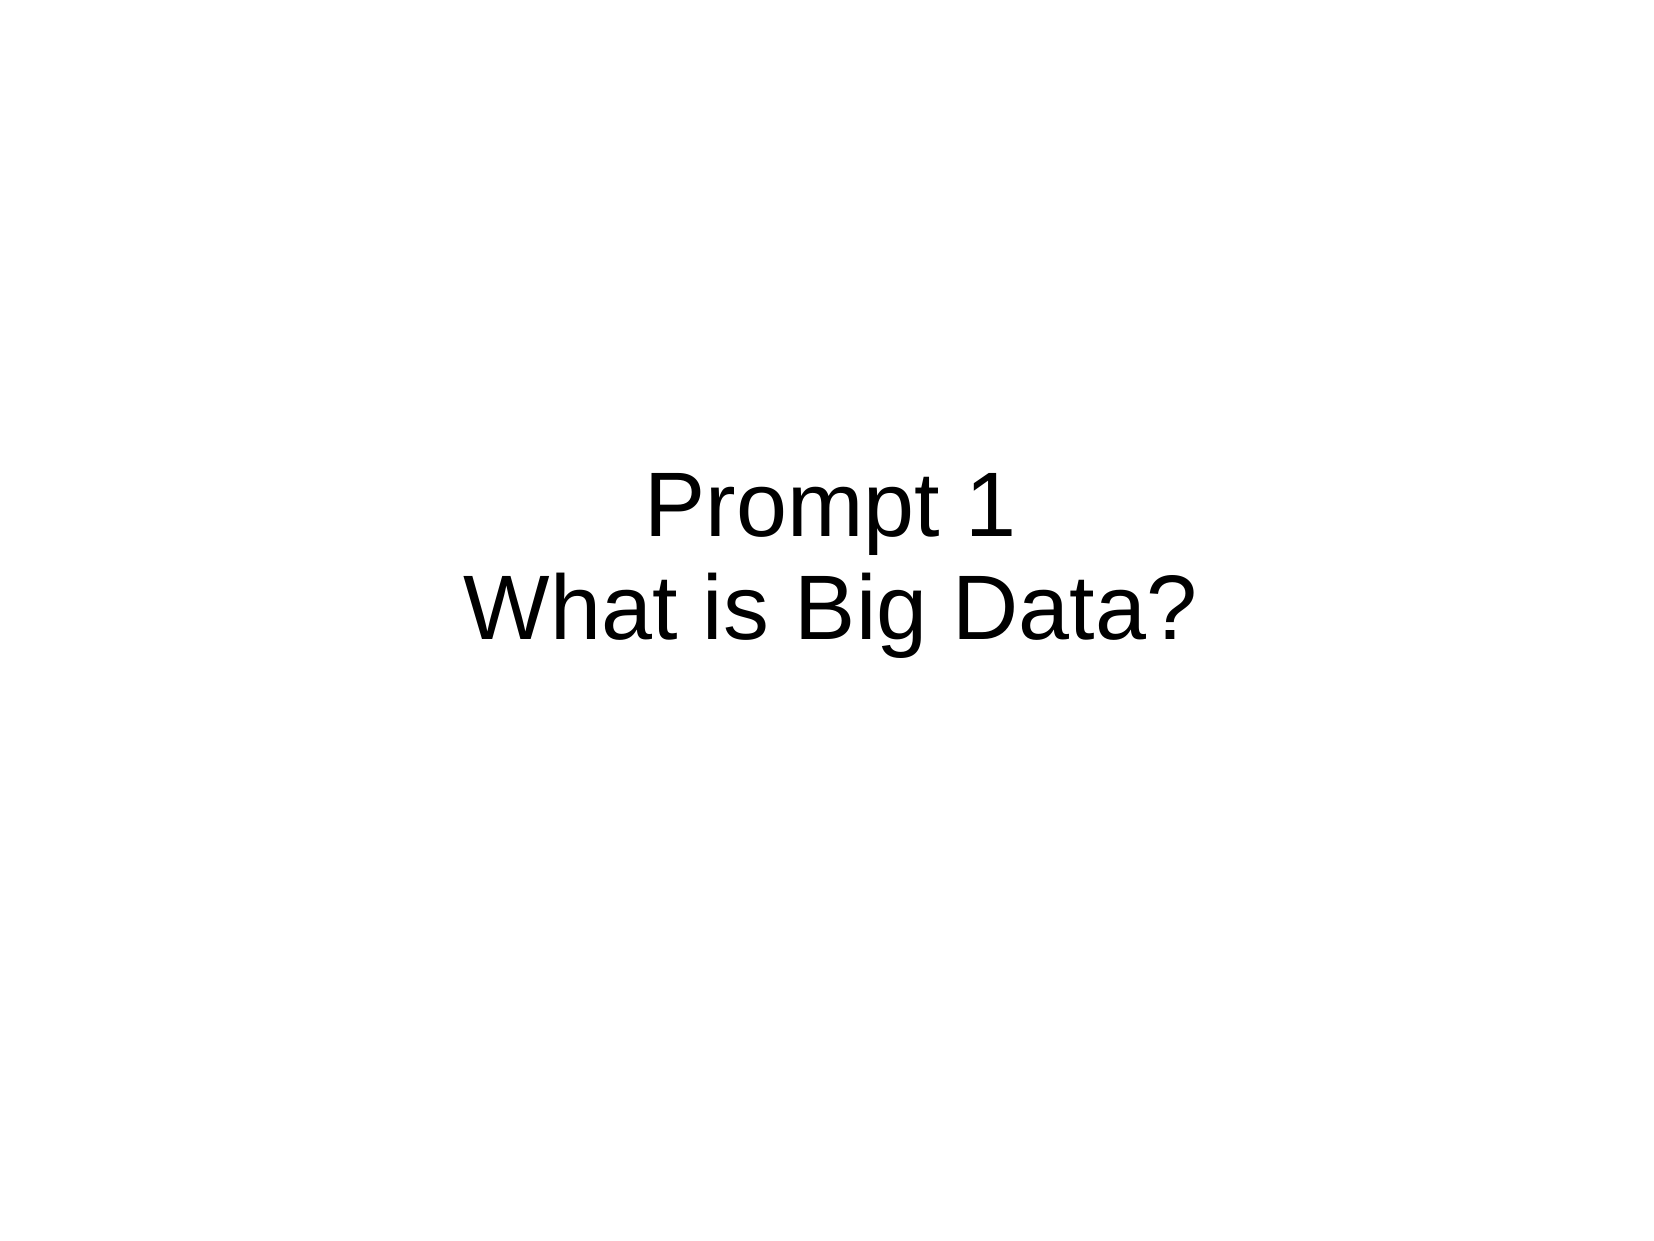

# Prompt 1 What is Big Data?